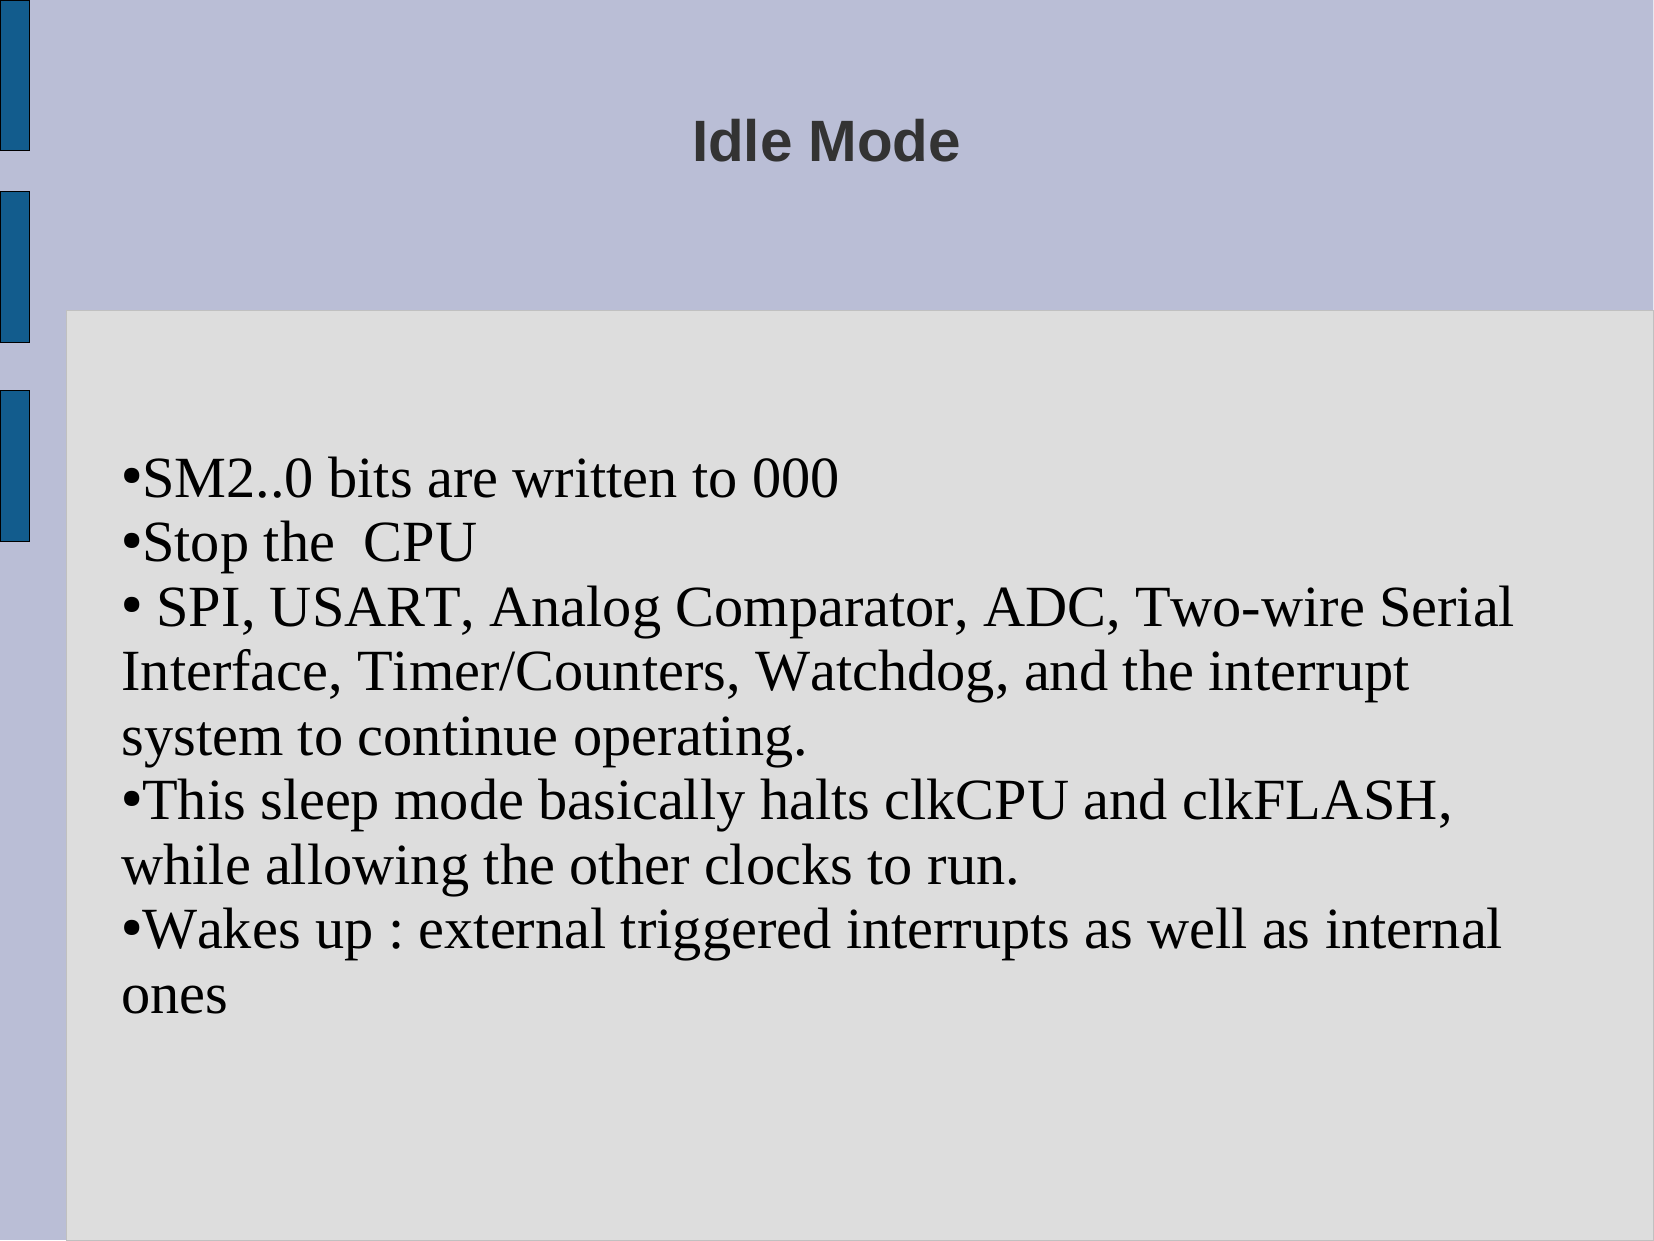

# Idle Mode
SM2..0 bits are written to 000
Stop the CPU
 SPI, USART, Analog Comparator, ADC, Two-wire Serial Interface, Timer/Counters, Watchdog, and the interrupt system to continue operating.
This sleep mode basically halts clkCPU and clkFLASH, while allowing the other clocks to run.
Wakes up : external triggered interrupts as well as internal ones